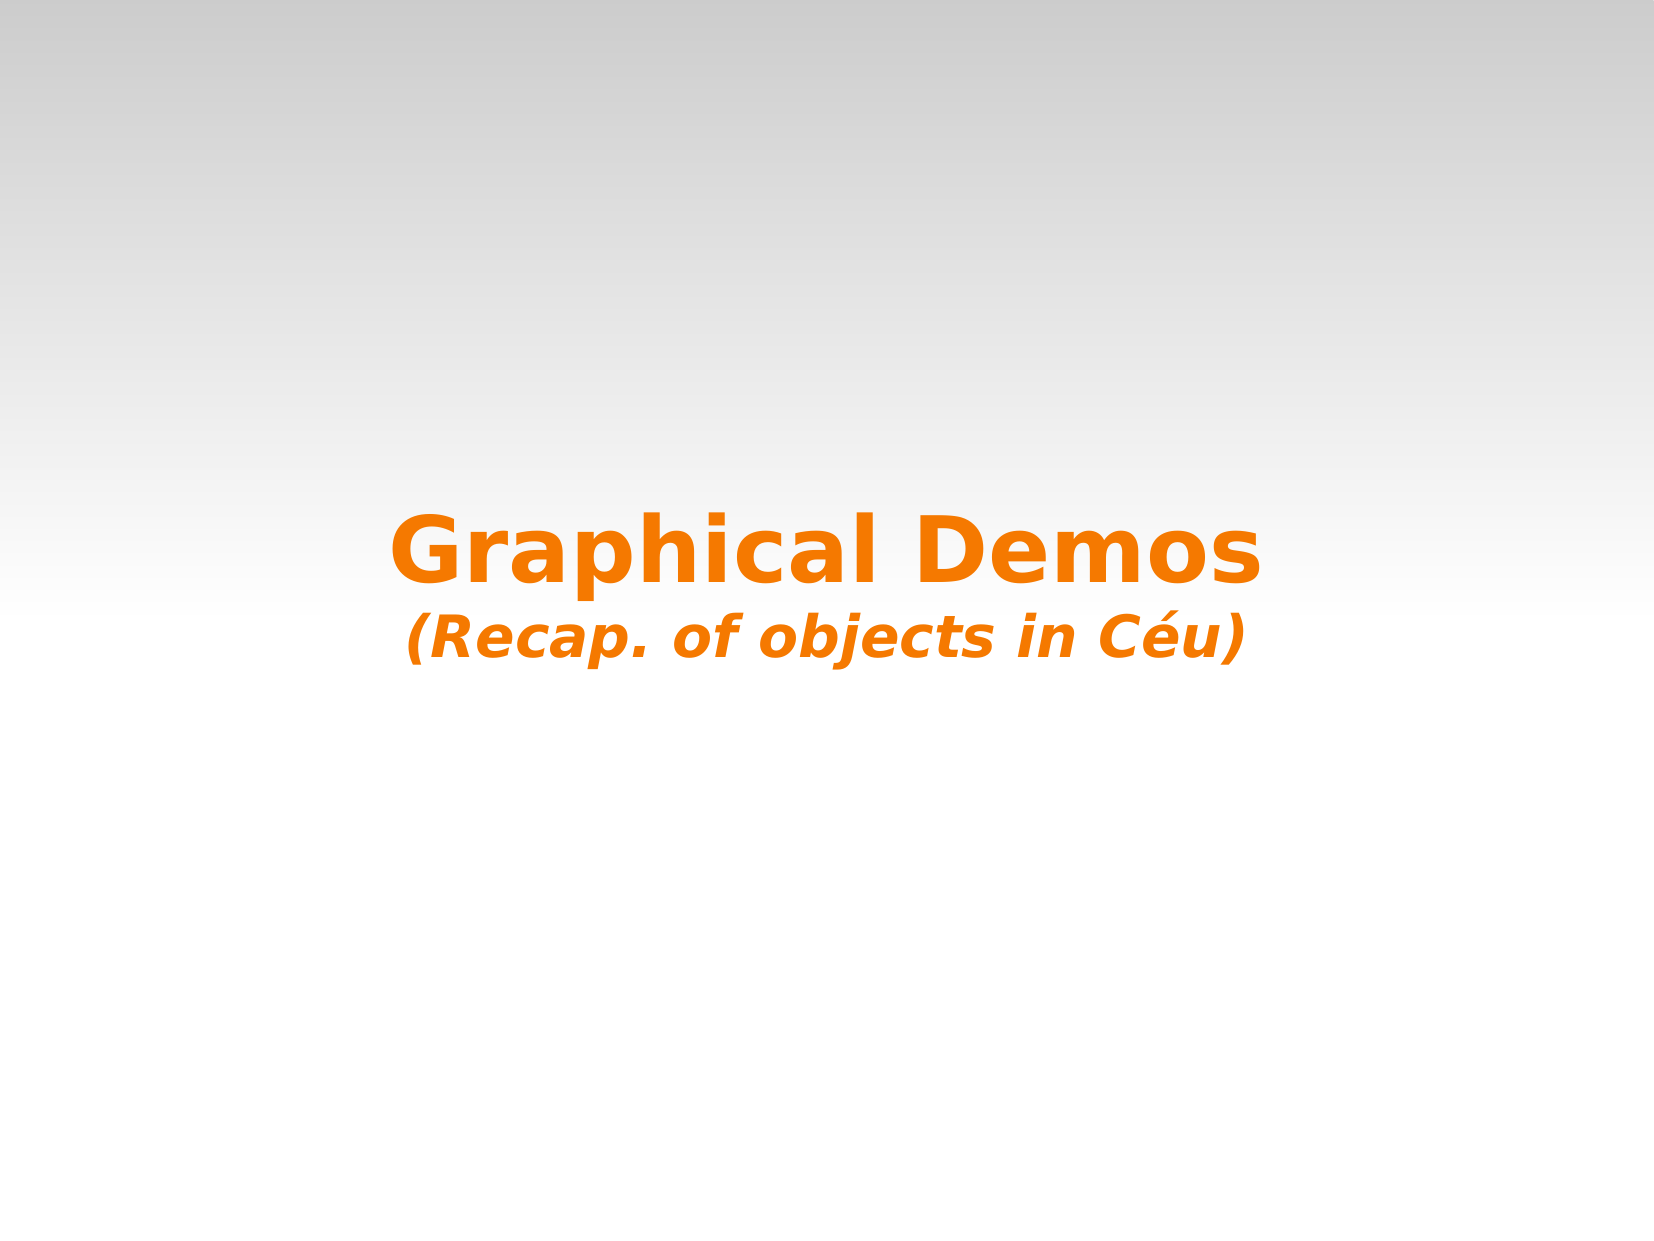

# Graphical Demos (Recap. of objects in Céu)